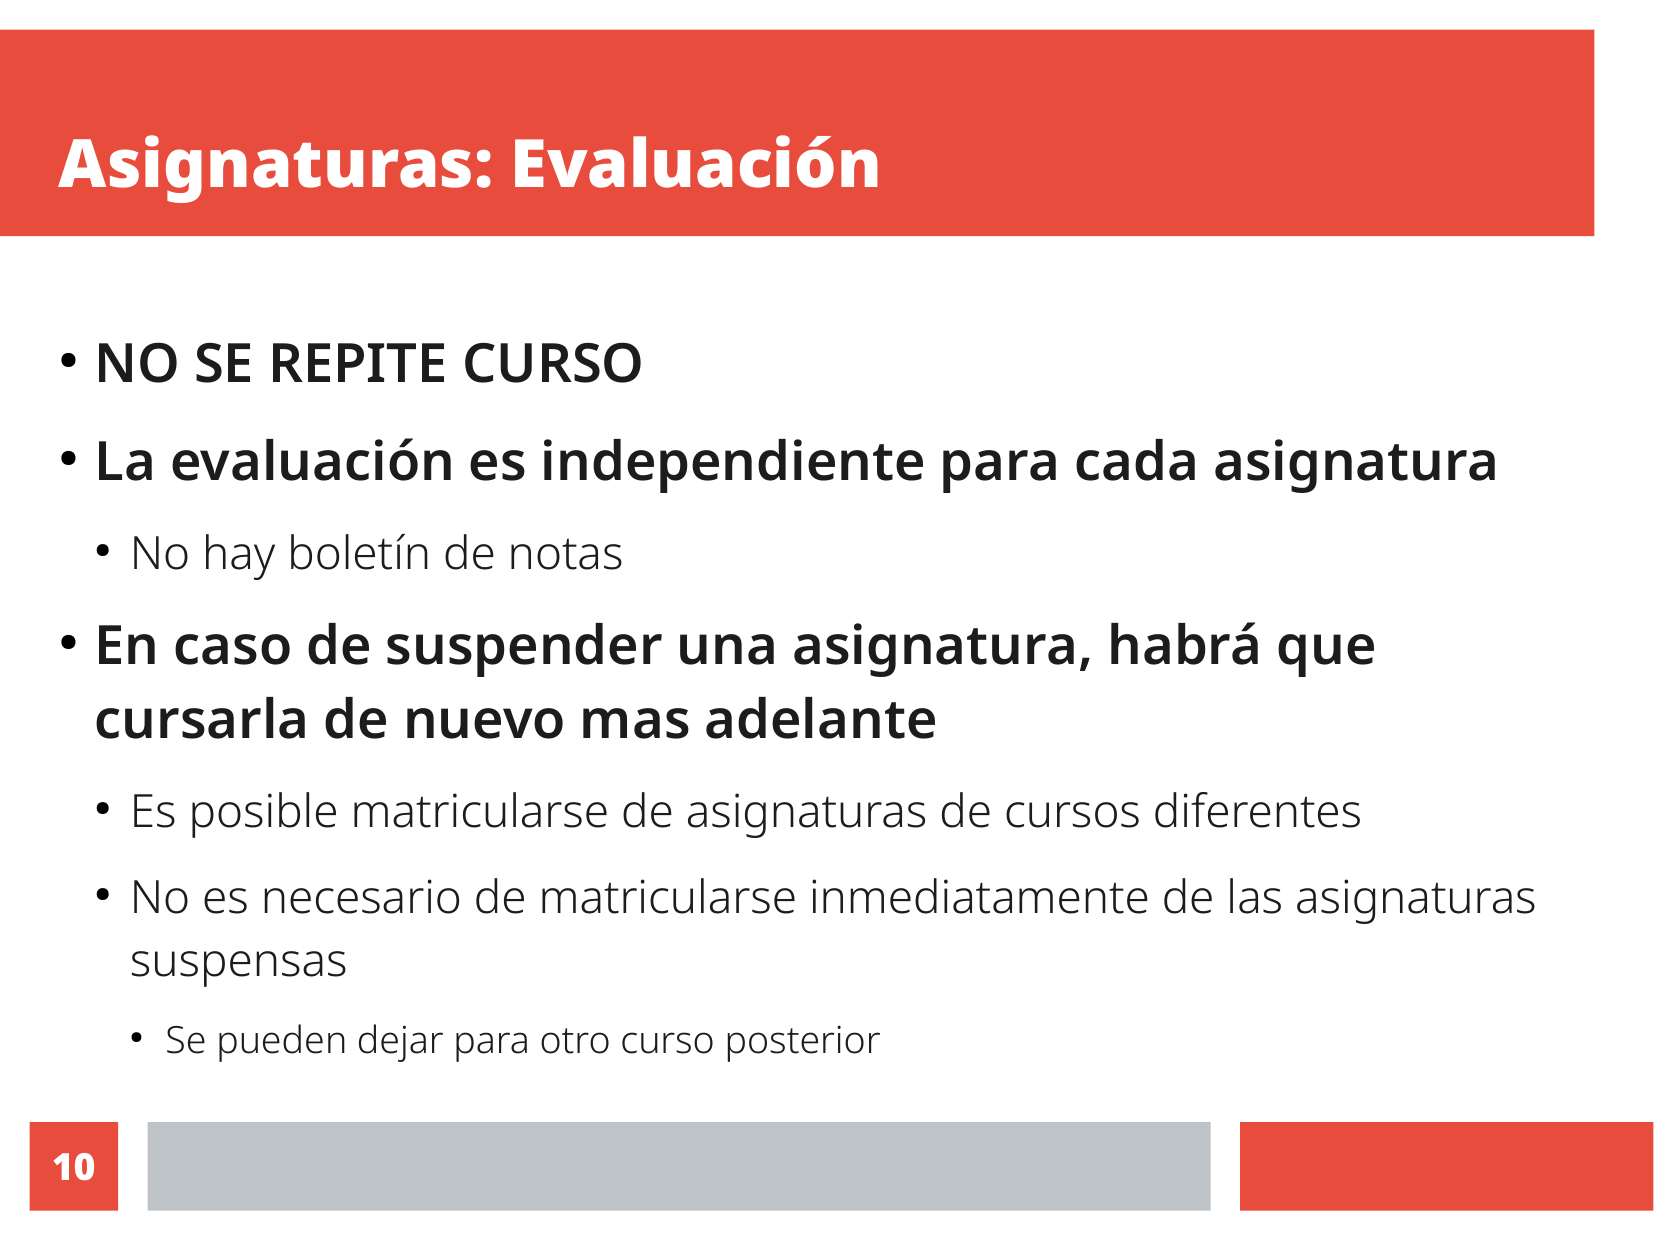

# Asignaturas: Evaluación
NO SE REPITE CURSO
La evaluación es independiente para cada asignatura
No hay boletín de notas
En caso de suspender una asignatura, habrá que cursarla de nuevo mas adelante
Es posible matricularse de asignaturas de cursos diferentes
No es necesario de matricularse inmediatamente de las asignaturas suspensas
Se pueden dejar para otro curso posterior
10